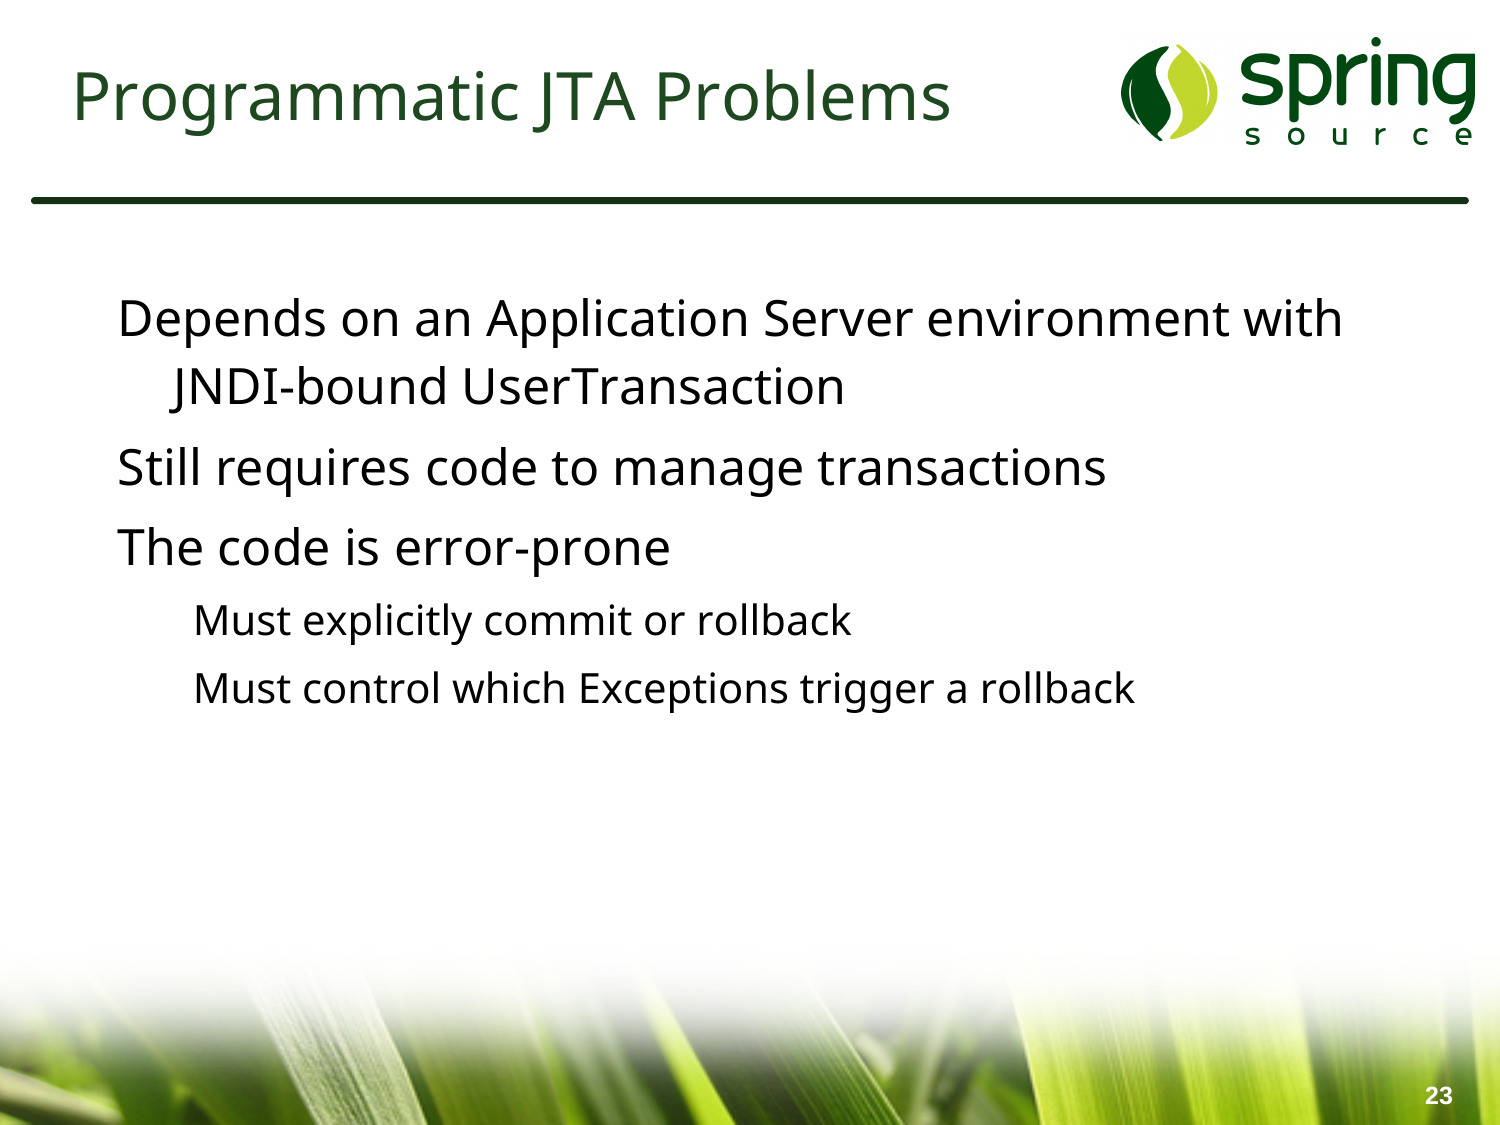

# Programmatic JTA Problems
Depends on an Application Server environment with JNDI-bound UserTransaction
Still requires code to manage transactions
The code is error-prone
Must explicitly commit or rollback
Must control which Exceptions trigger a rollback